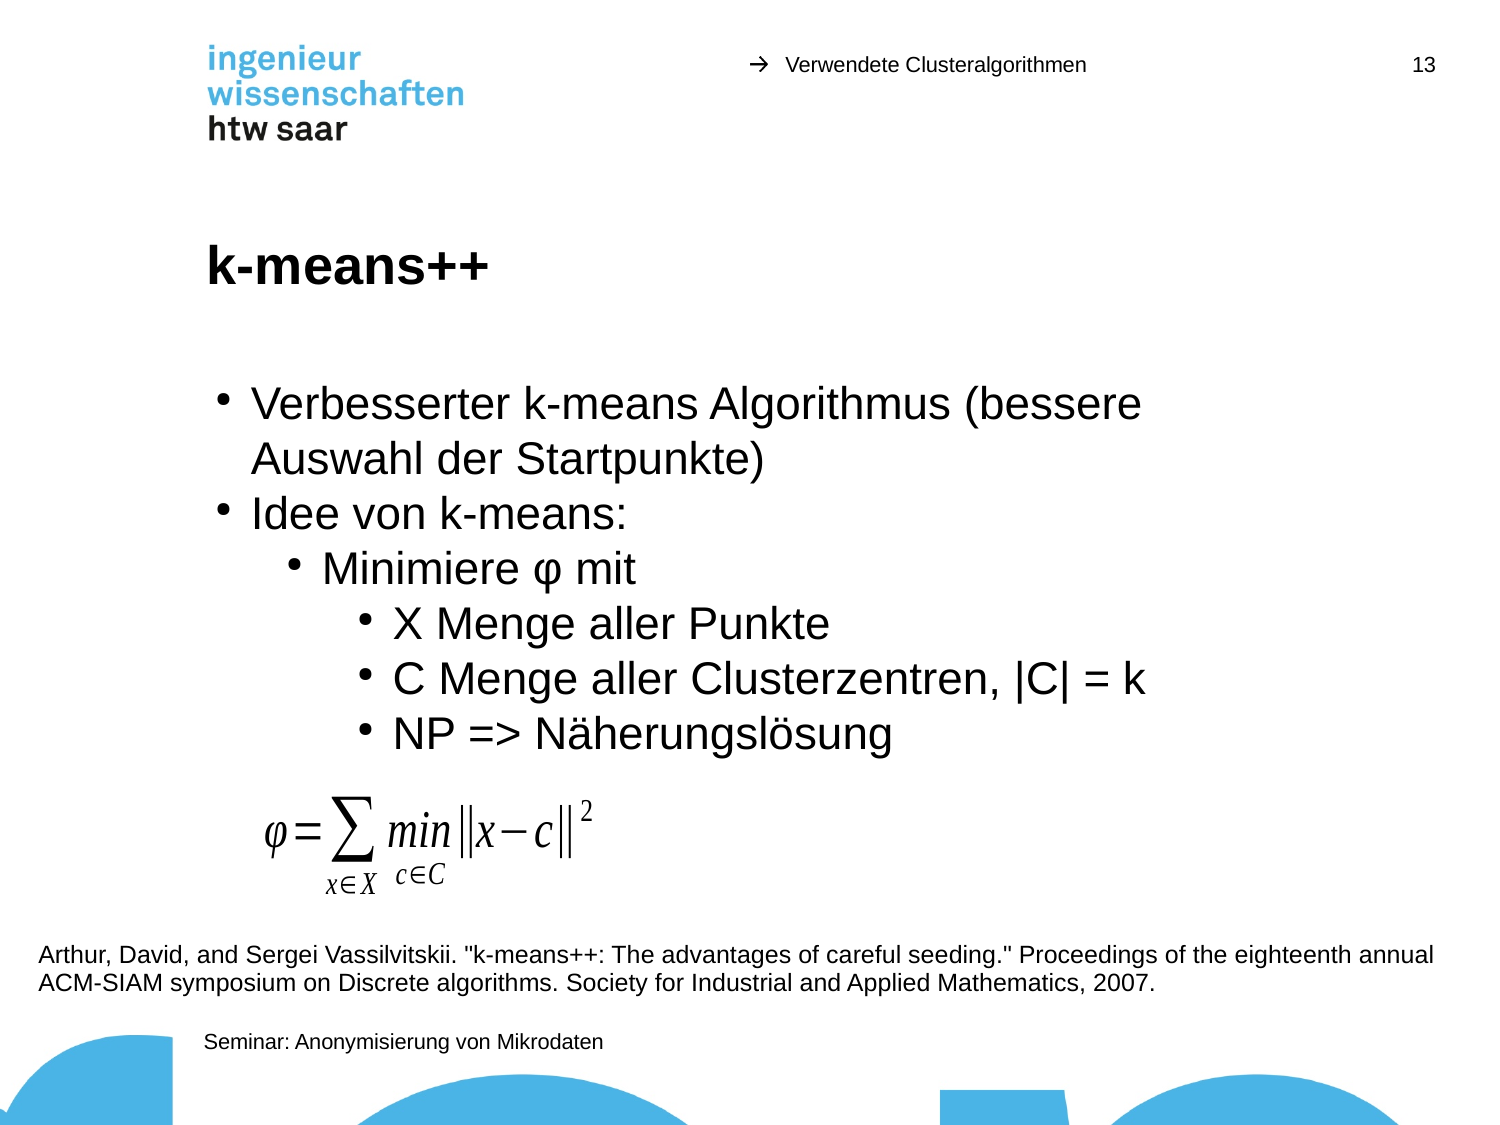

Verwendete Clusteralgorithmen
k-means++
Verbesserter k-means Algorithmus (bessere Auswahl der Startpunkte)
Idee von k-means:
Minimiere φ mit
X Menge aller Punkte
C Menge aller Clusterzentren, |C| = k
NP => Näherungslösung
Arthur, David, and Sergei Vassilvitskii. "k-means++: The advantages of careful seeding." Proceedings of the eighteenth annual ACM-SIAM symposium on Discrete algorithms. Society for Industrial and Applied Mathematics, 2007.
Seminar: Anonymisierung von Mikrodaten